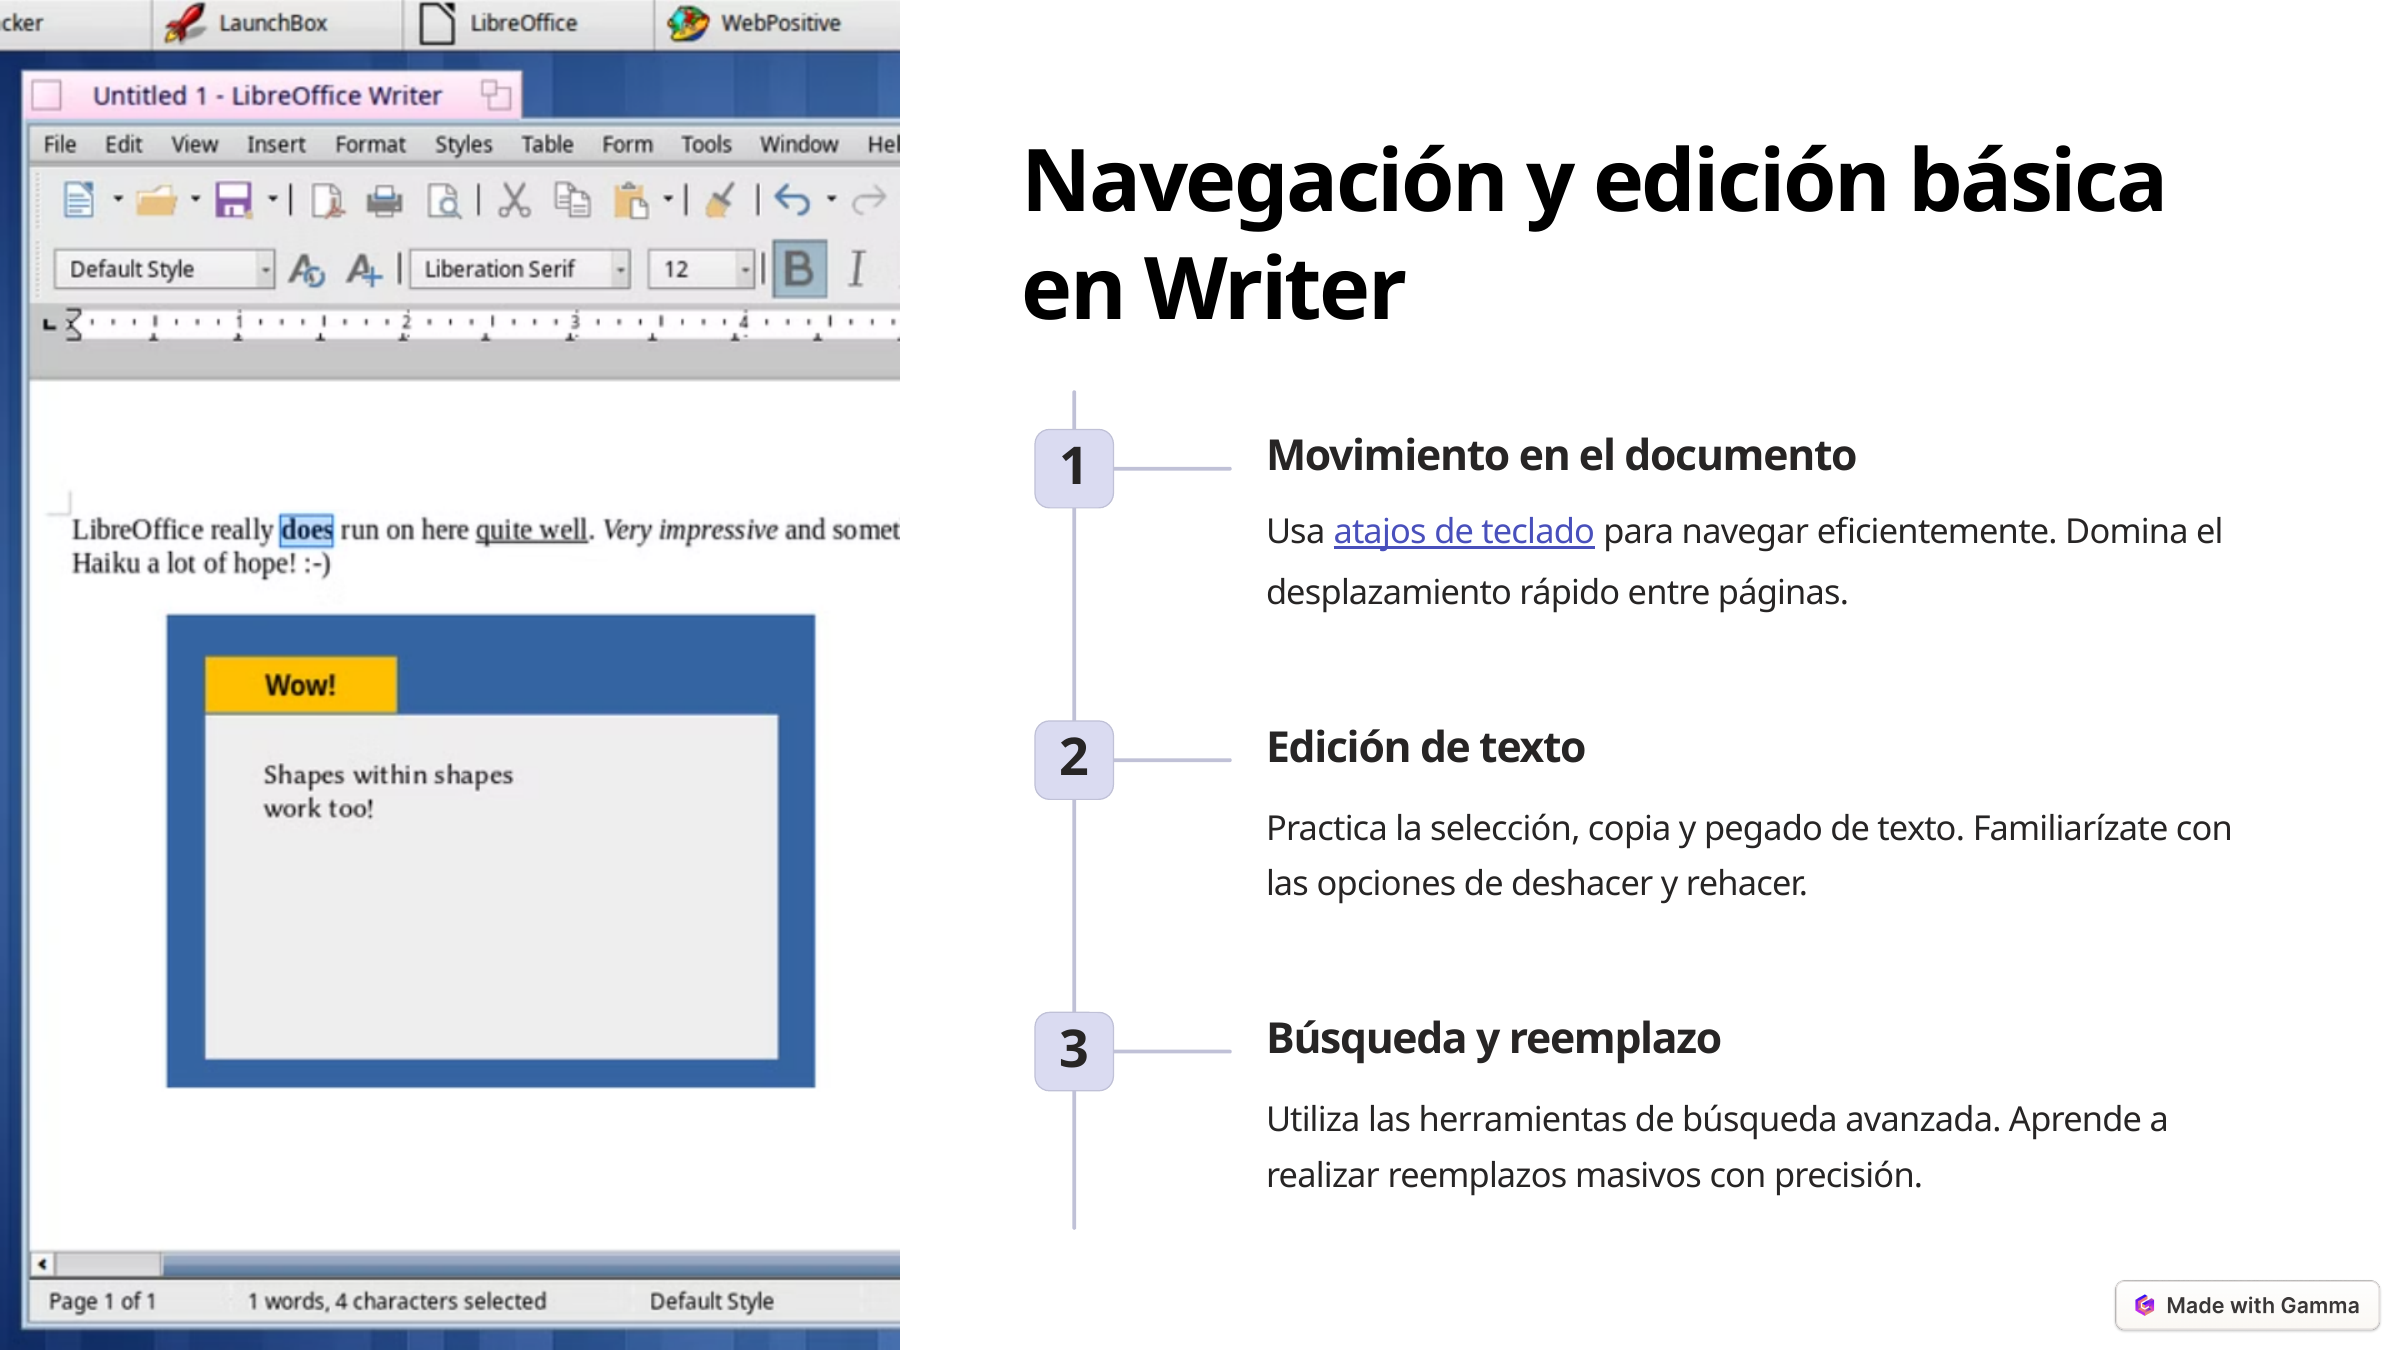

Navegación y edición básica en Writer
Movimiento en el documento
1
Usa atajos de teclado para navegar eficientemente. Domina el desplazamiento rápido entre páginas.
Edición de texto
2
Practica la selección, copia y pegado de texto. Familiarízate con las opciones de deshacer y rehacer.
Búsqueda y reemplazo
3
Utiliza las herramientas de búsqueda avanzada. Aprende a realizar reemplazos masivos con precisión.